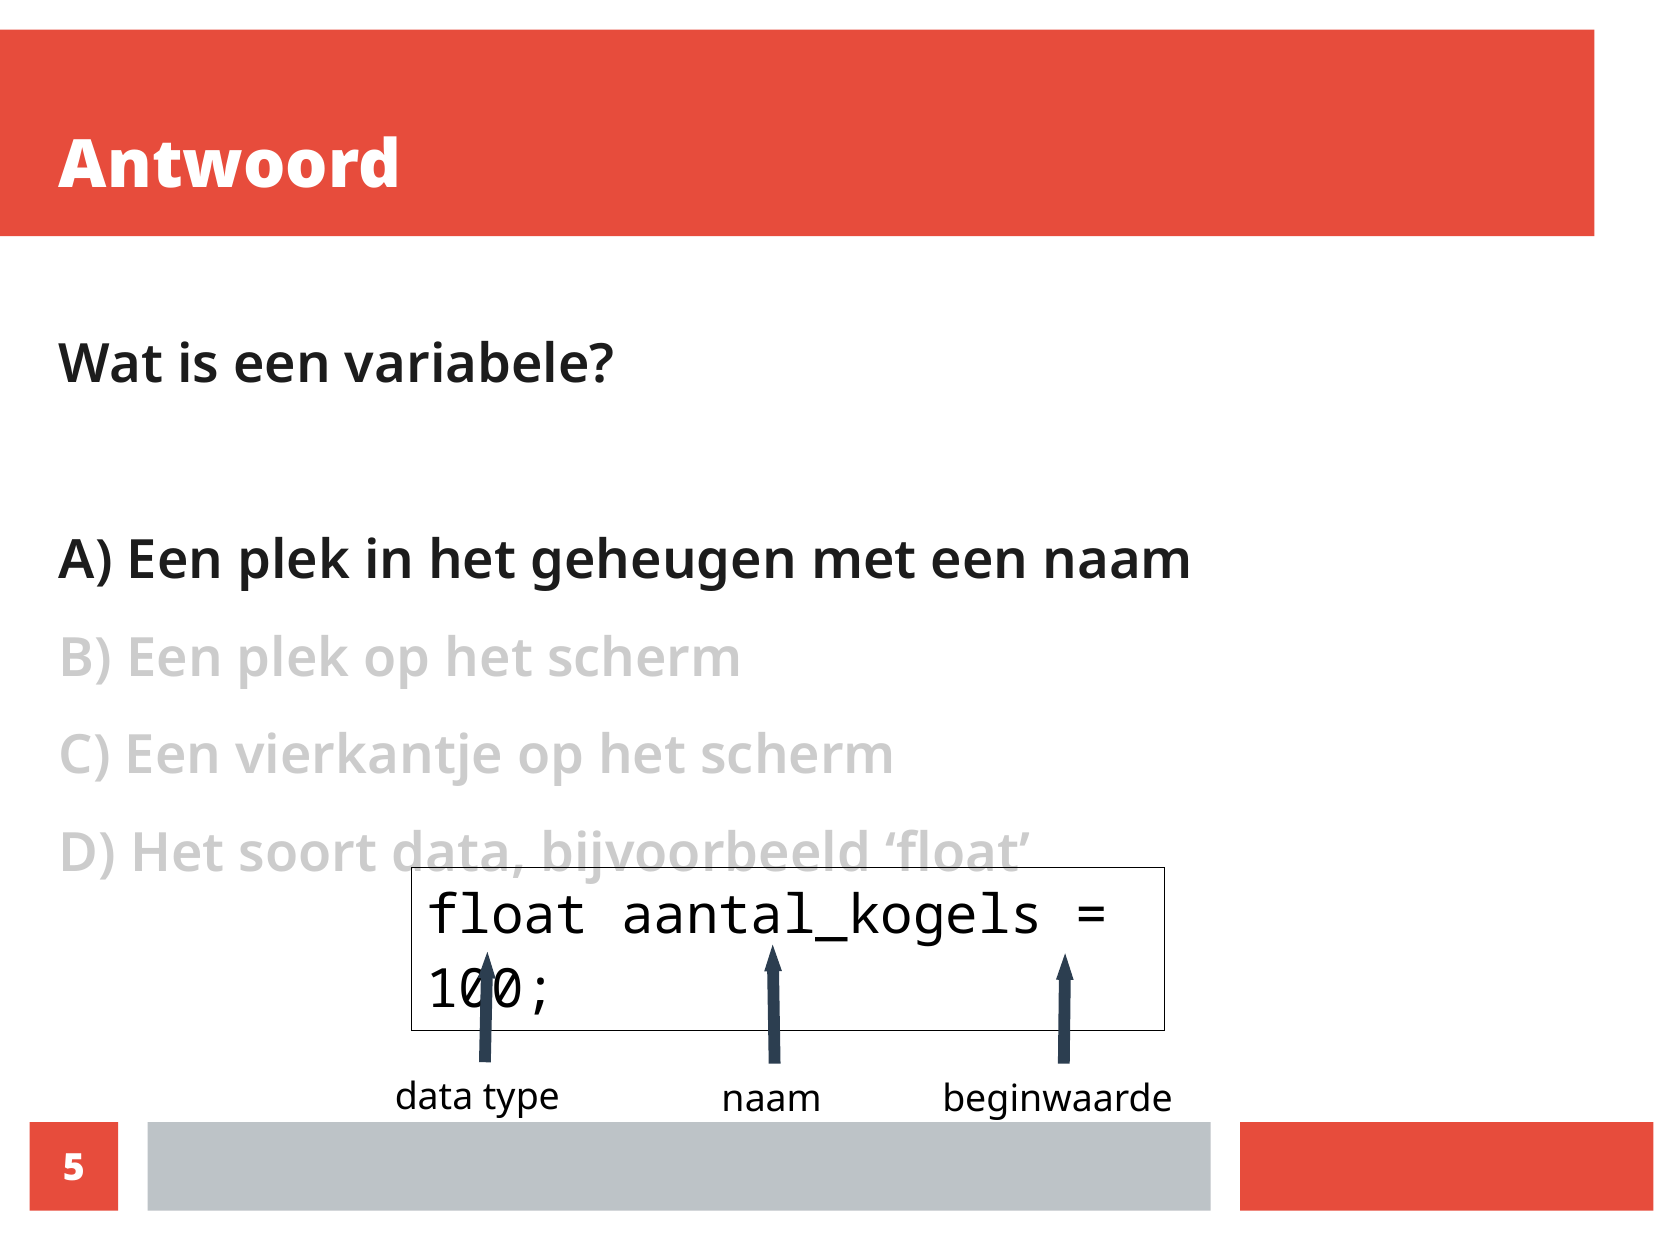

# Antwoord
Wat is een variabele?
A) Een plek in het geheugen met een naam
B) Een plek op het scherm
C) Een vierkantje op het scherm
D) Het soort data, bijvoorbeeld ‘float’
float aantal_kogels = 100;
data type
naam
beginwaarde
5